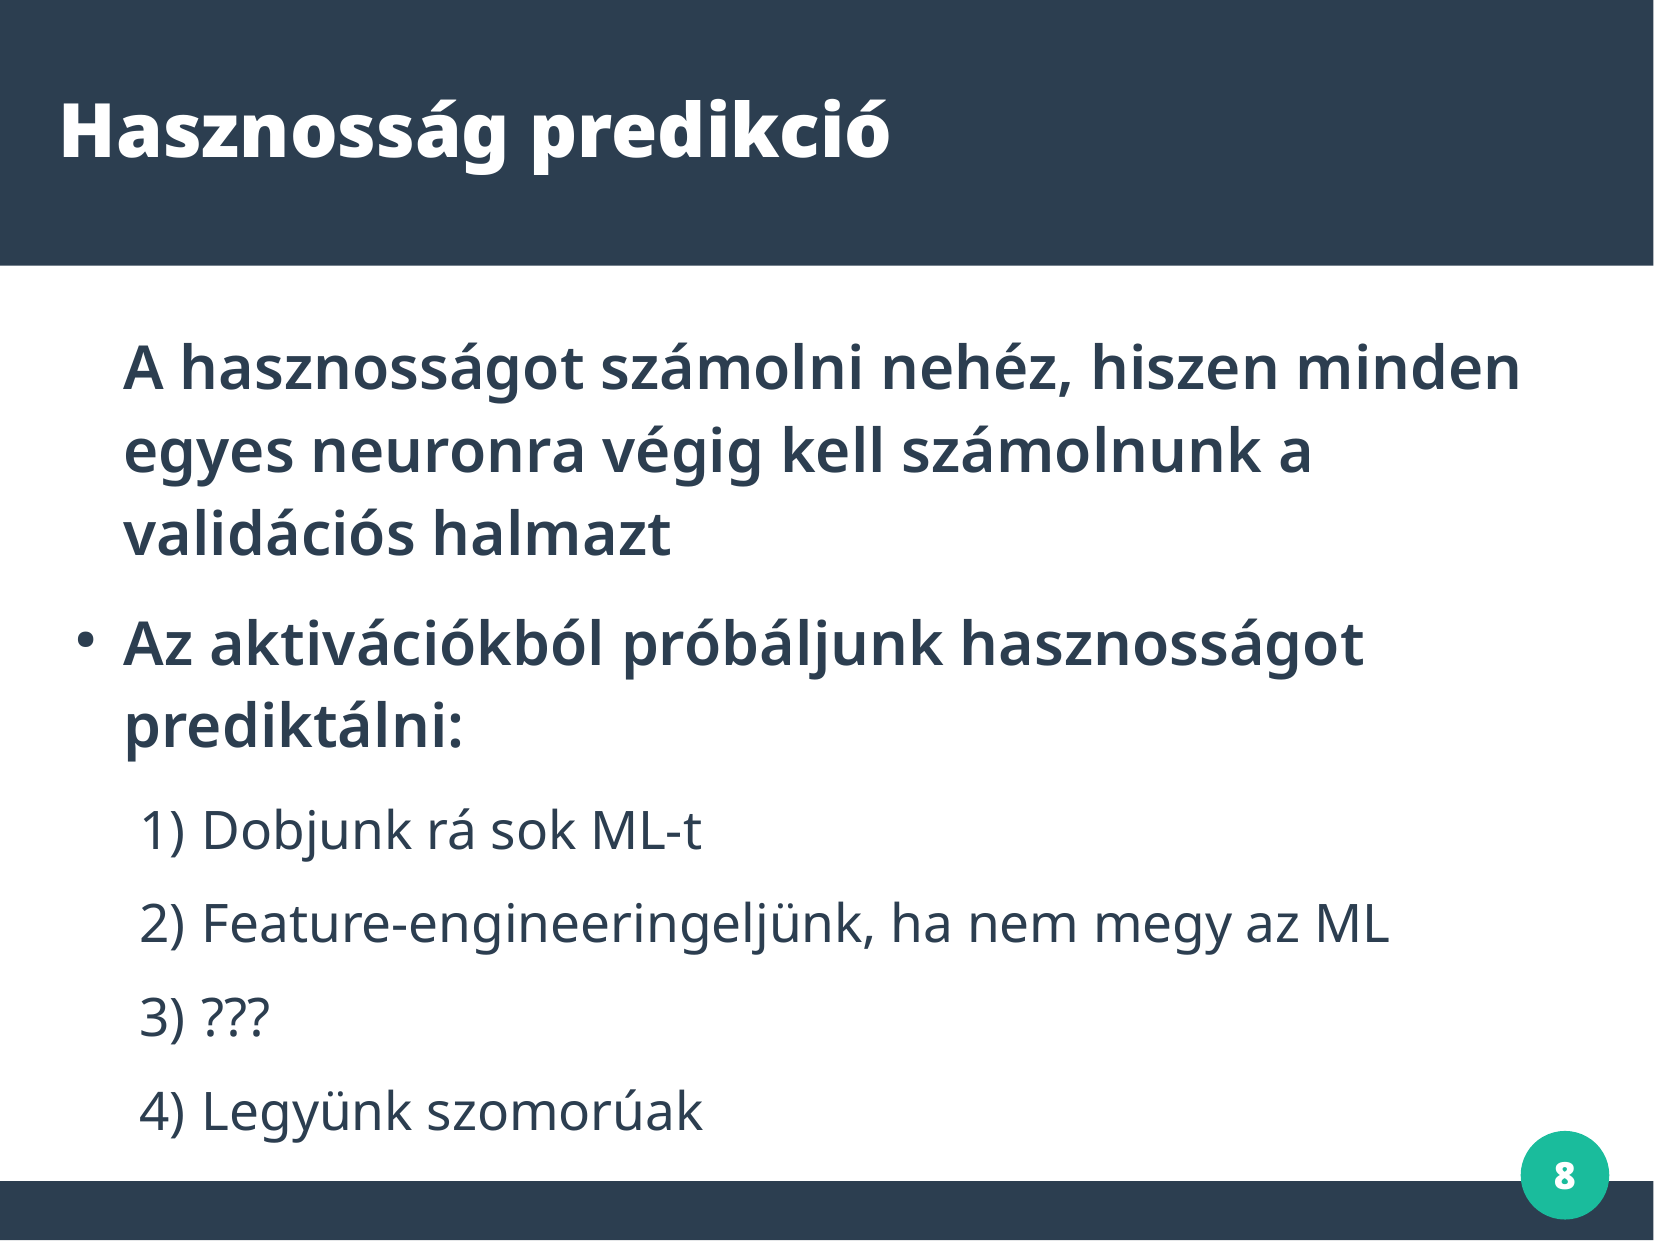

# Hasznosság predikció
A hasznosságot számolni nehéz, hiszen minden egyes neuronra végig kell számolnunk a validációs halmazt
Az aktivációkból próbáljunk hasznosságot prediktálni:
 Dobjunk rá sok ML-t
 Feature-engineeringeljünk, ha nem megy az ML
 ???
 Legyünk szomorúak
8